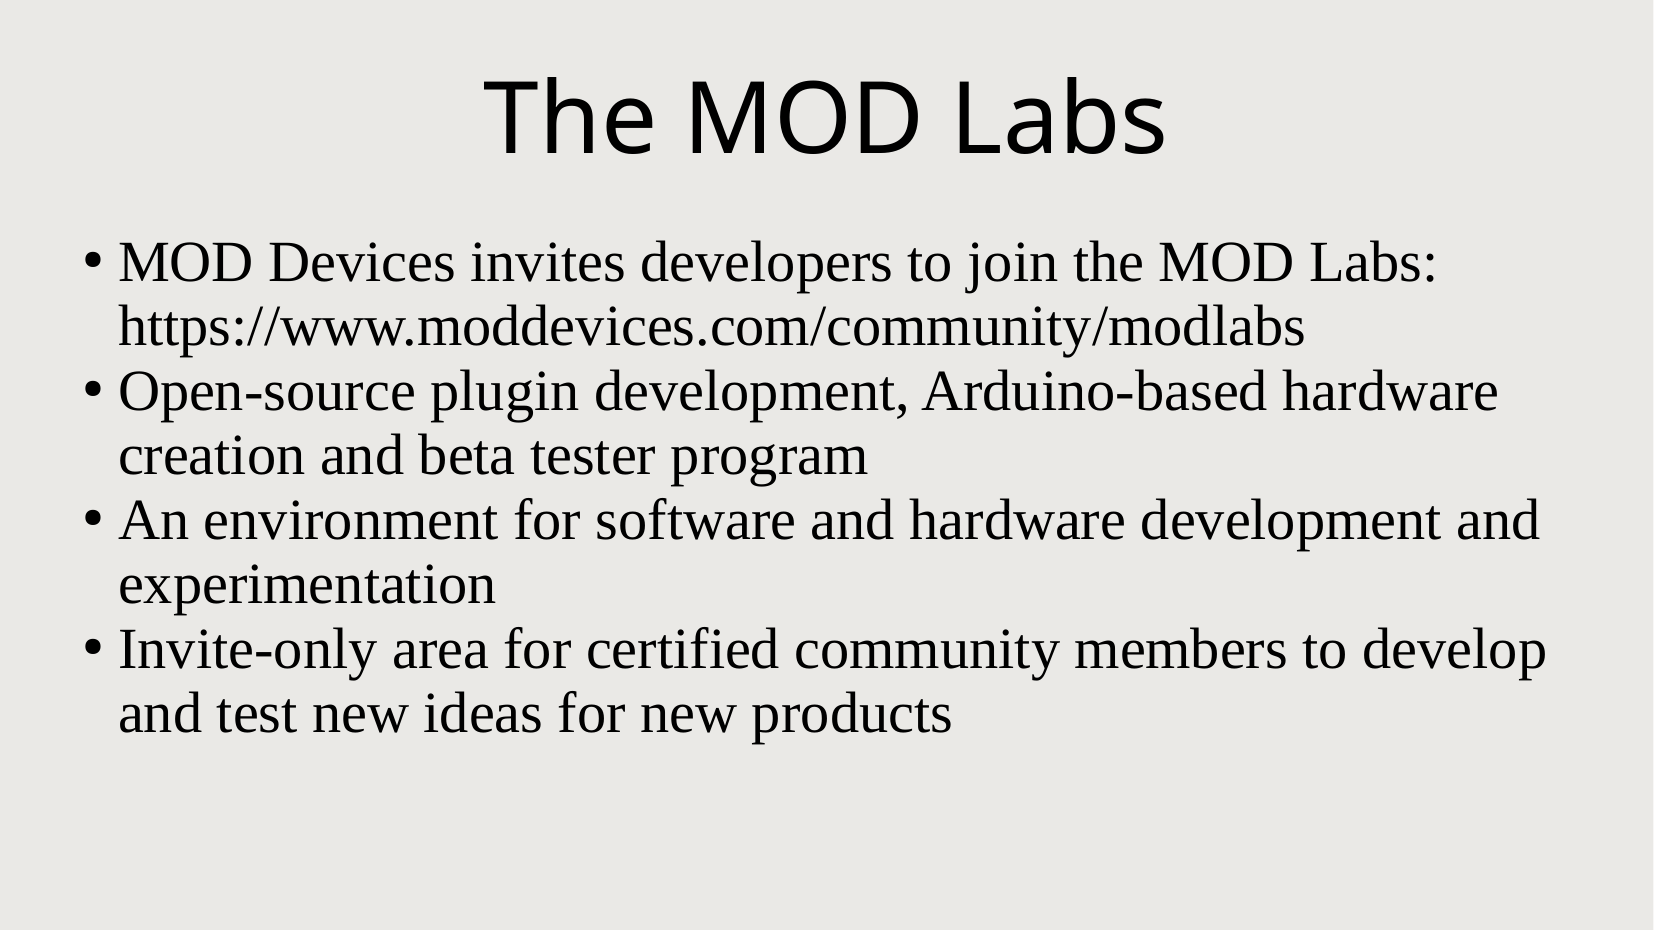

The MOD Labs
# MOD Devices invites developers to join the MOD Labs: https://www.moddevices.com/community/modlabs
Open-source plugin development, Arduino-based hardware creation and beta tester program
An environment for software and hardware development and experimentation
Invite-only area for certified community members to develop and test new ideas for new products